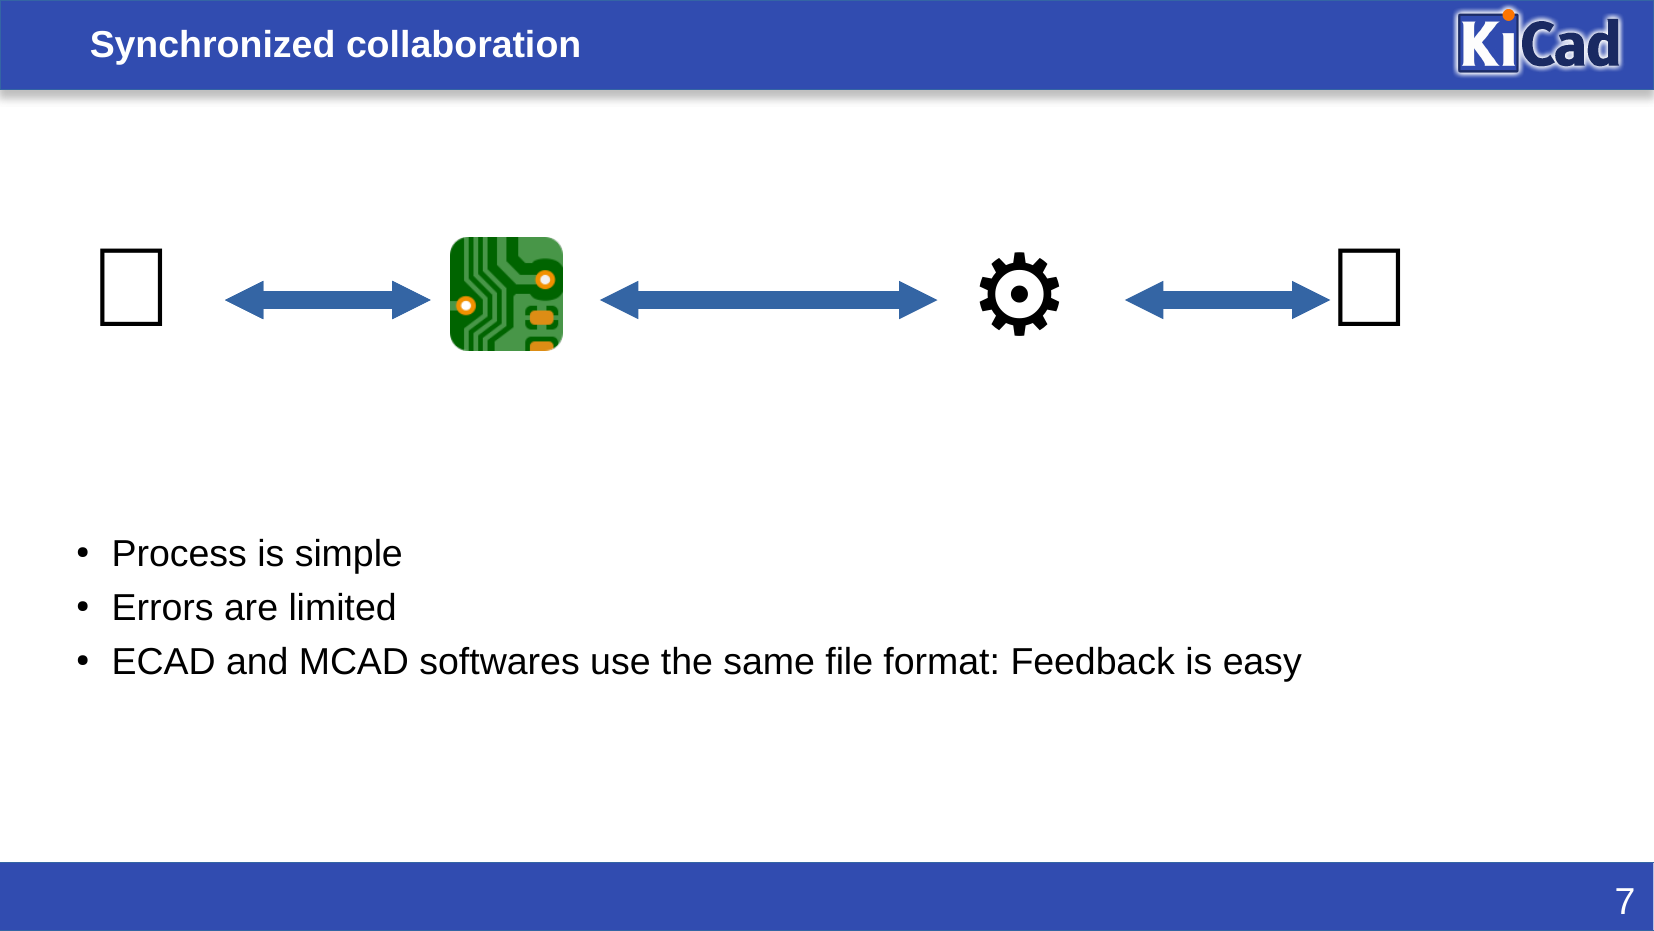

Synchronized collaboration
👤
👤
⚙️
Process is simple
Errors are limited
ECAD and MCAD softwares use the same file format: Feedback is easy